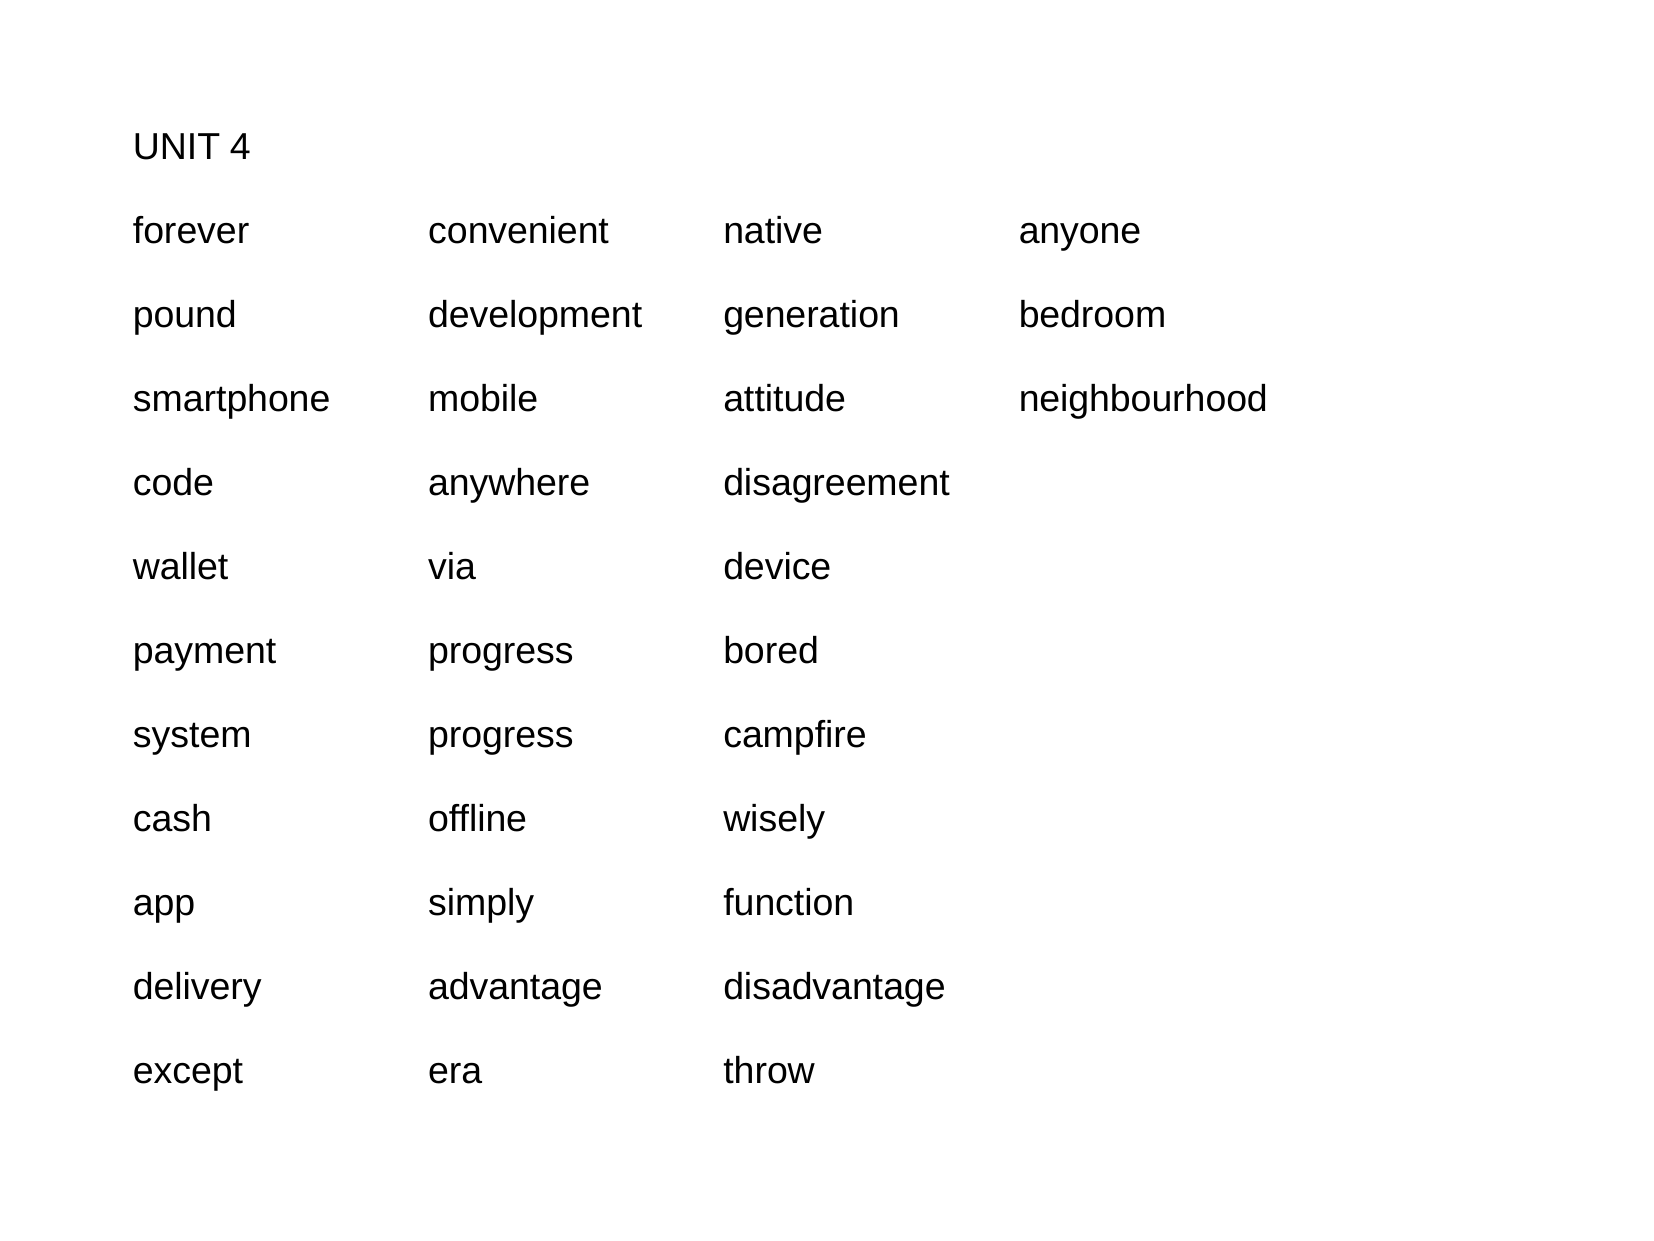

UNIT 4
forever			convenient		native			anyone
pound			development		generation		bedroom
smartphone		mobile			attitude			neighbourhood
code			anywhere		disagreement
wallet			via				device
payment			progress			bored
system			progress			campfire
cash			offline			wisely
app				simply			function
delivery			advantage		disadvantage
except			era				throw